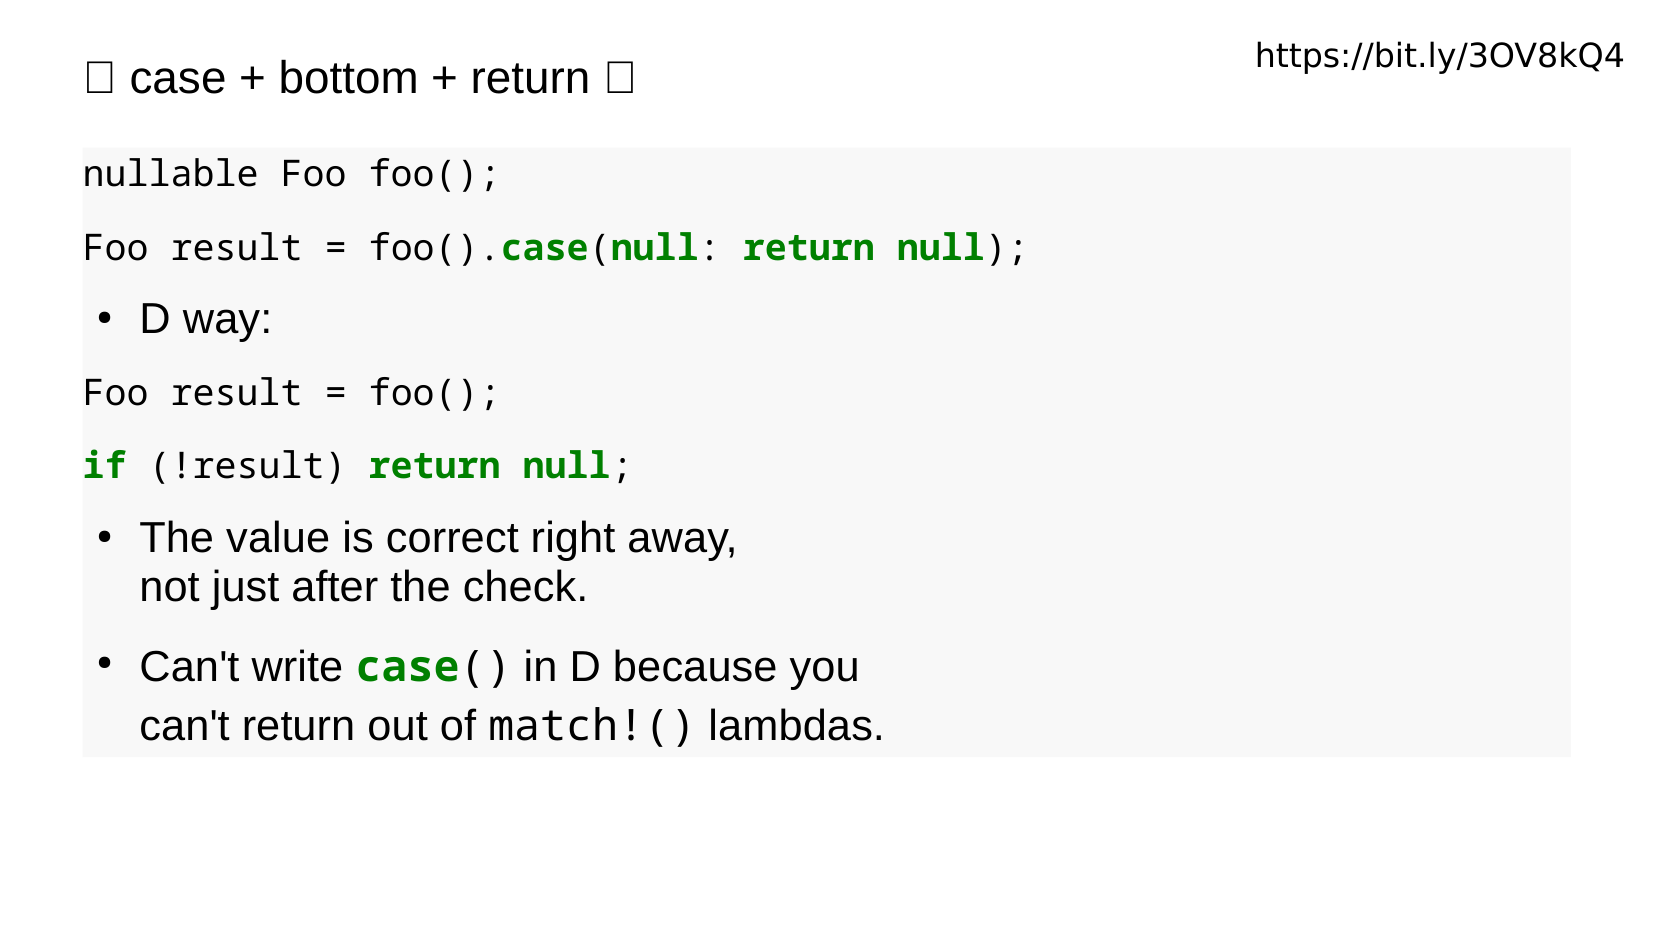

# ✨ case + bottom + return ✨
nullable Foo foo();
Foo result = foo().case(null: return null);
D way:
Foo result = foo();
if (!result) return null;
The value is correct right away,
not just after the check.
Can't write case() in D because you
can't return out of match!() lambdas.